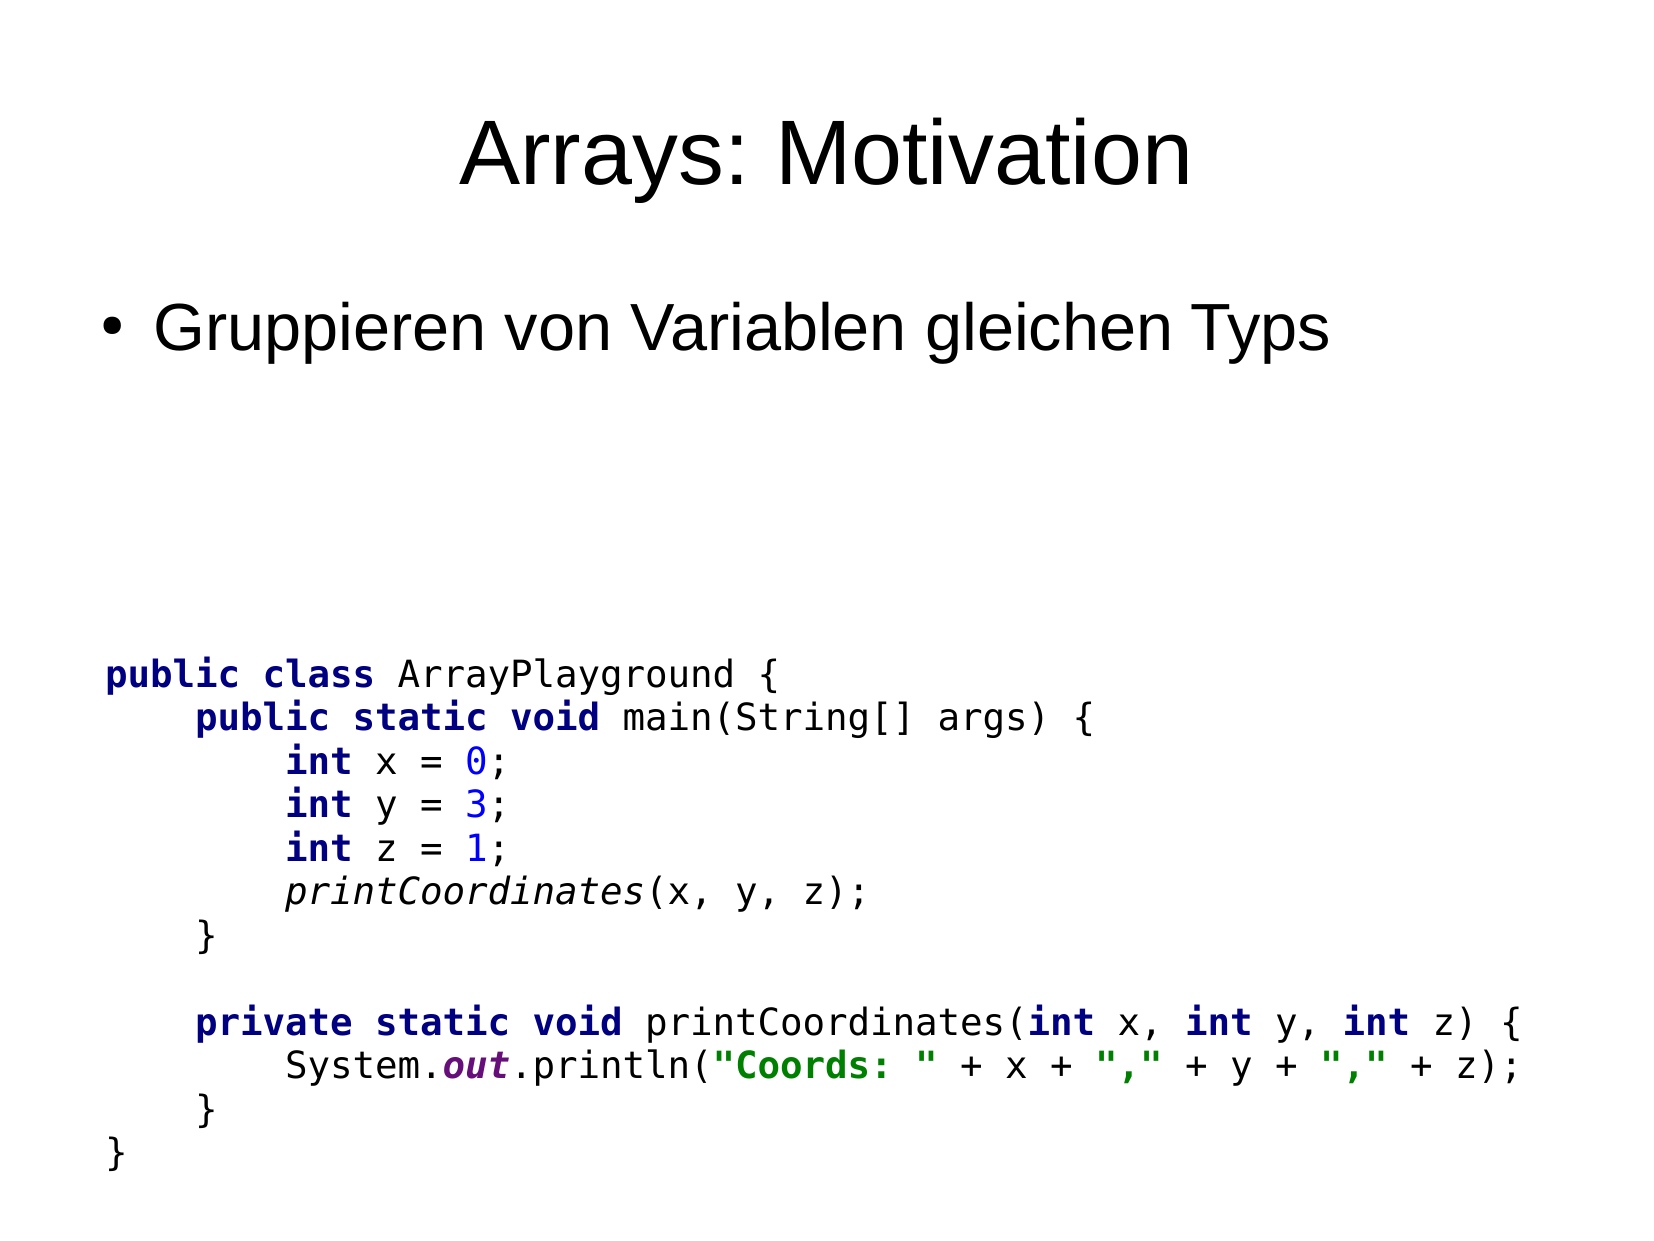

# Arrays: Motivation
Gruppieren von Variablen gleichen Typs
public class ArrayPlayground {
 public static void main(String[] args) {
 int x = 0;
 int y = 3;
 int z = 1;
 printCoordinates(x, y, z);
 }
 private static void printCoordinates(int x, int y, int z) {
 System.out.println("Coords: " + x + "," + y + "," + z);
 }
}